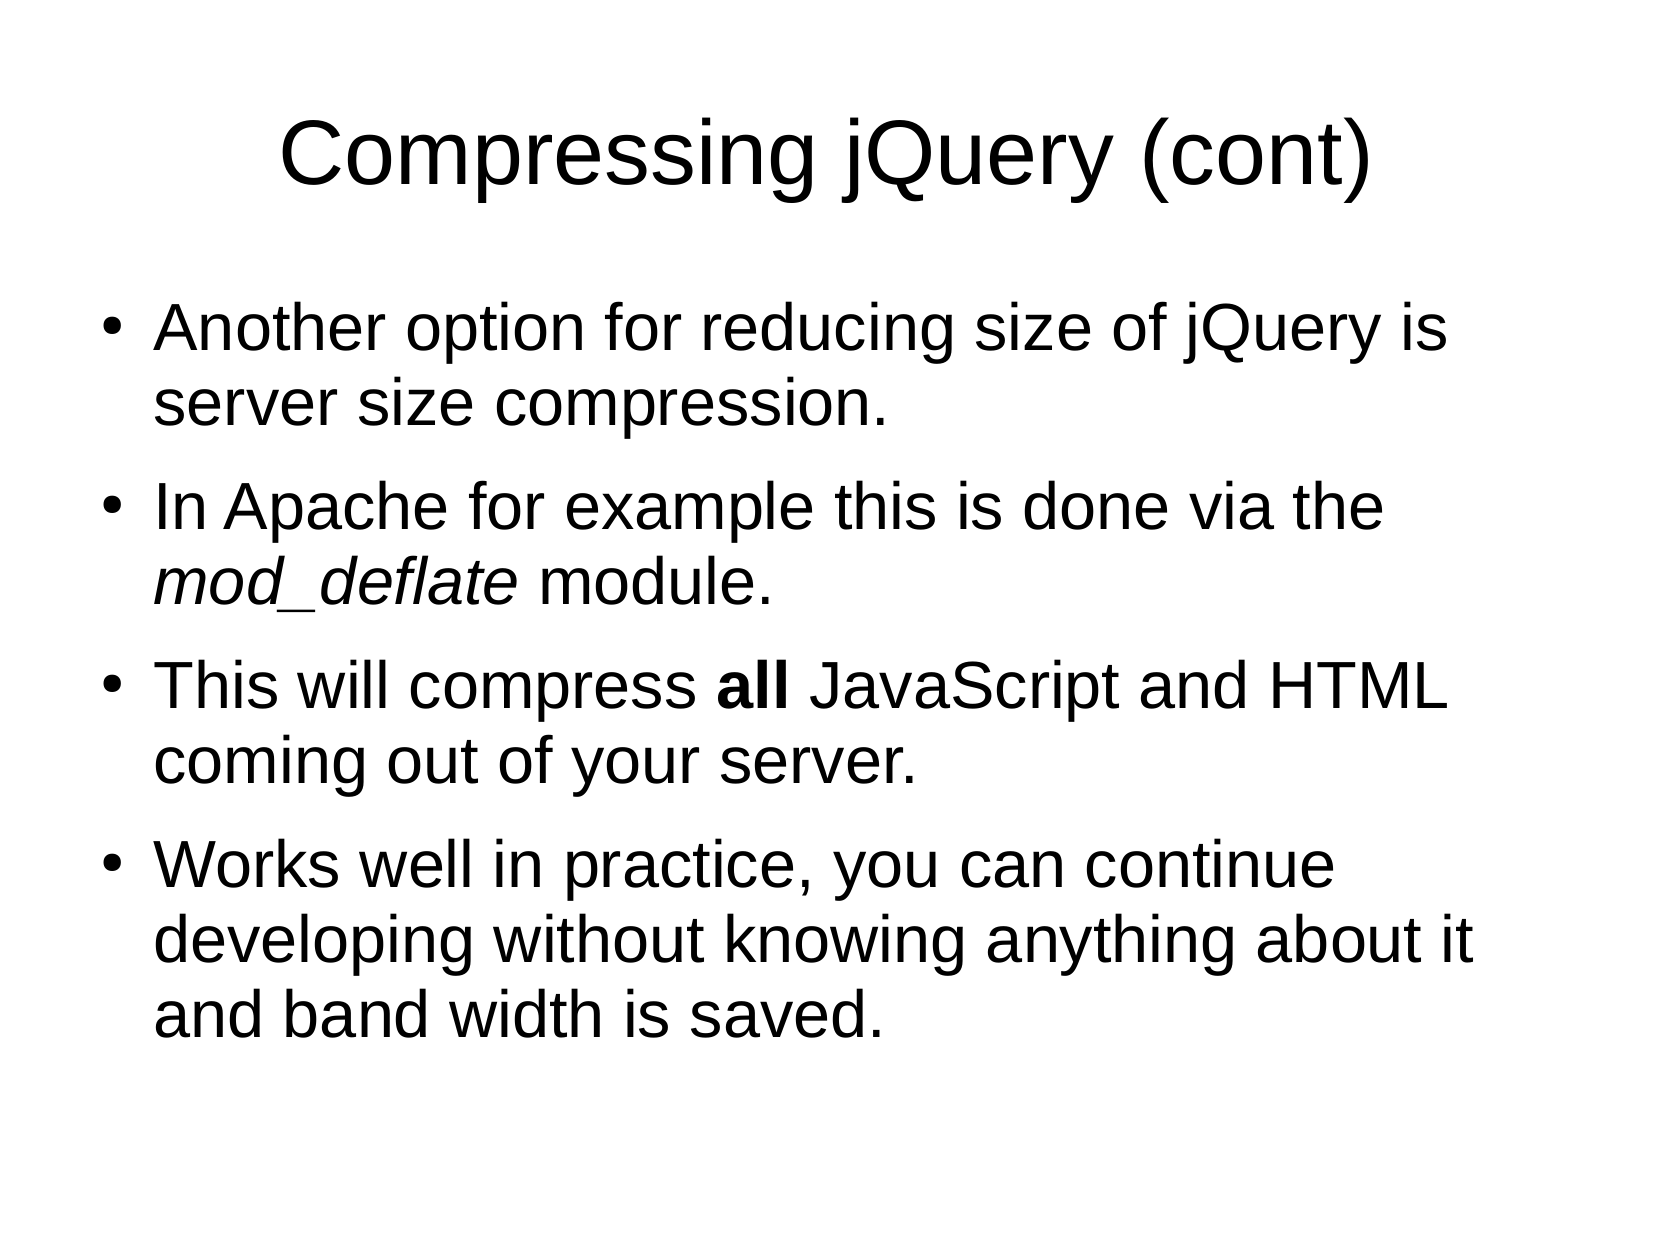

# Compressing jQuery (cont)
Another option for reducing size of jQuery is server size compression.
In Apache for example this is done via the mod_deflate module.
This will compress all JavaScript and HTML coming out of your server.
Works well in practice, you can continue developing without knowing anything about it and band width is saved.